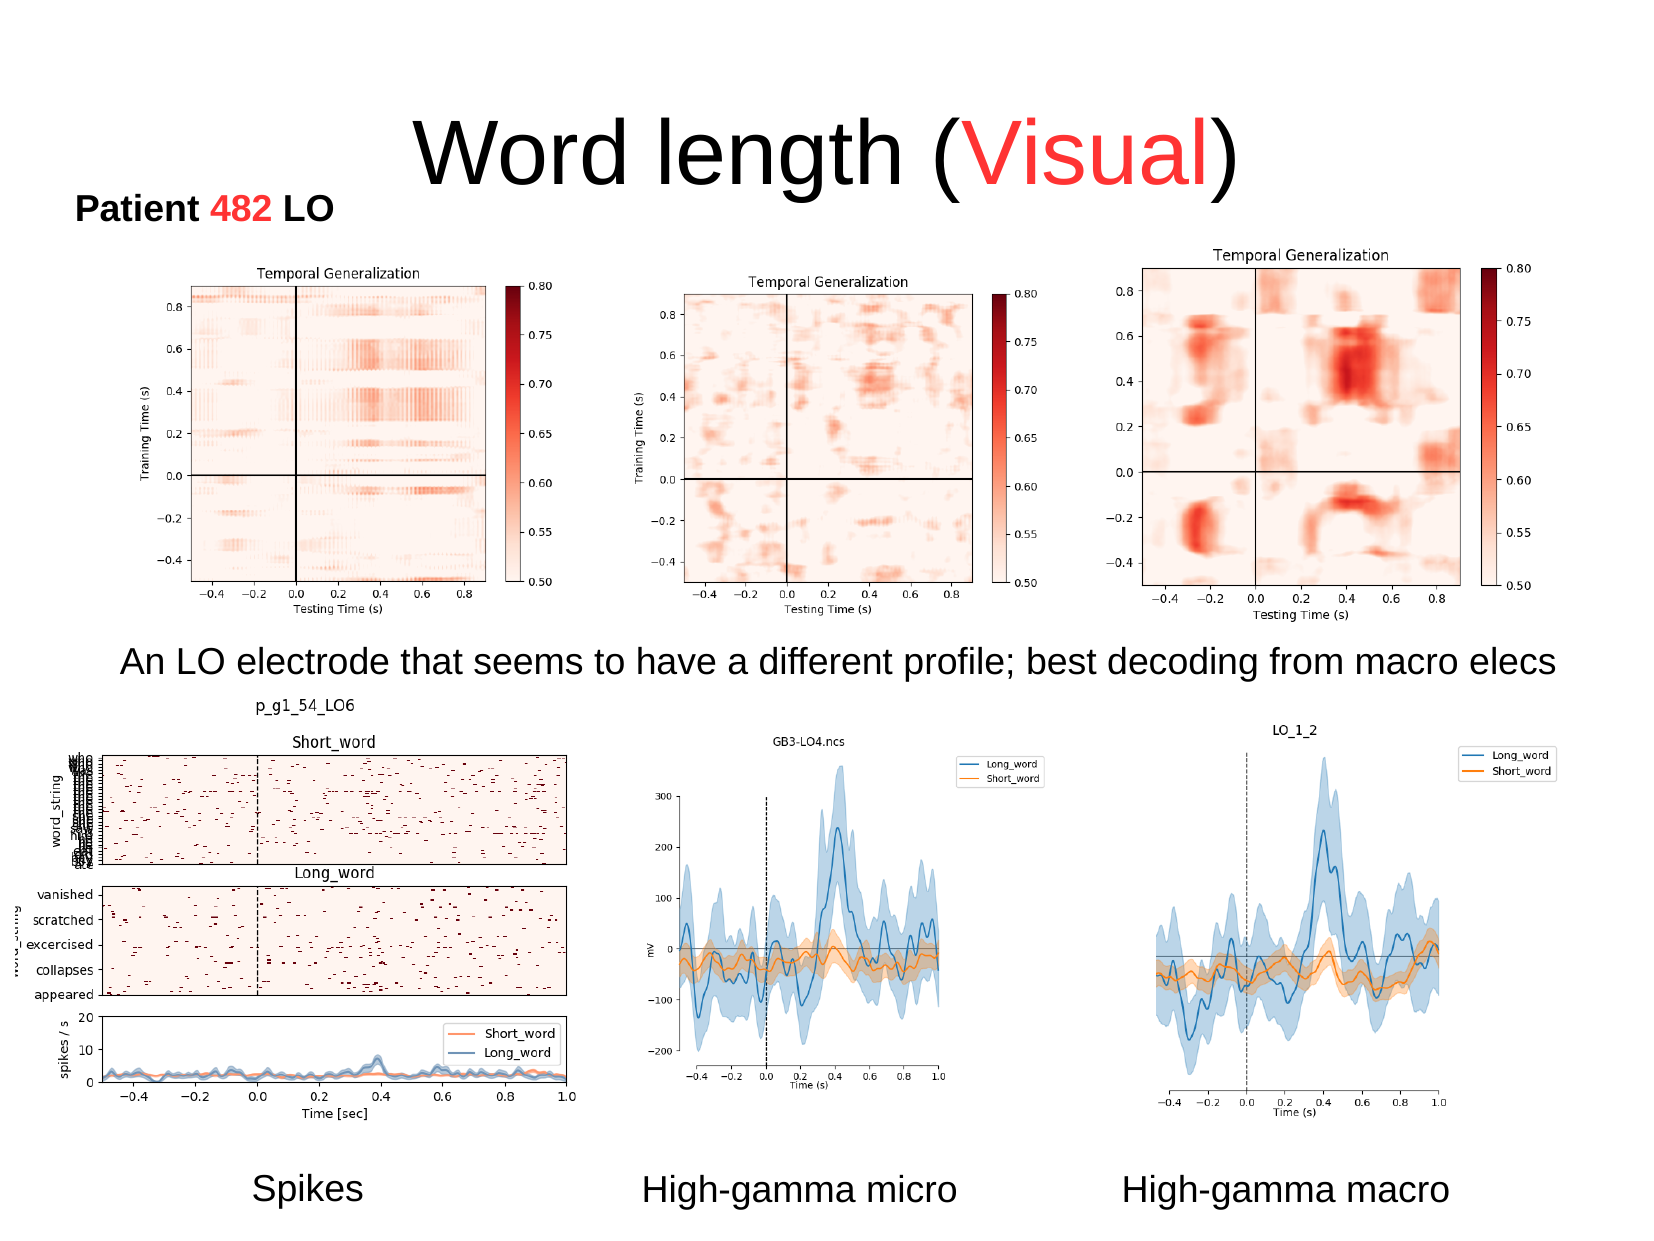

# Word length (Visual)
Patient 482 LO
An LO electrode that seems to have a different profile; best decoding from macro elecs
Spikes
High-gamma micro
High-gamma macro